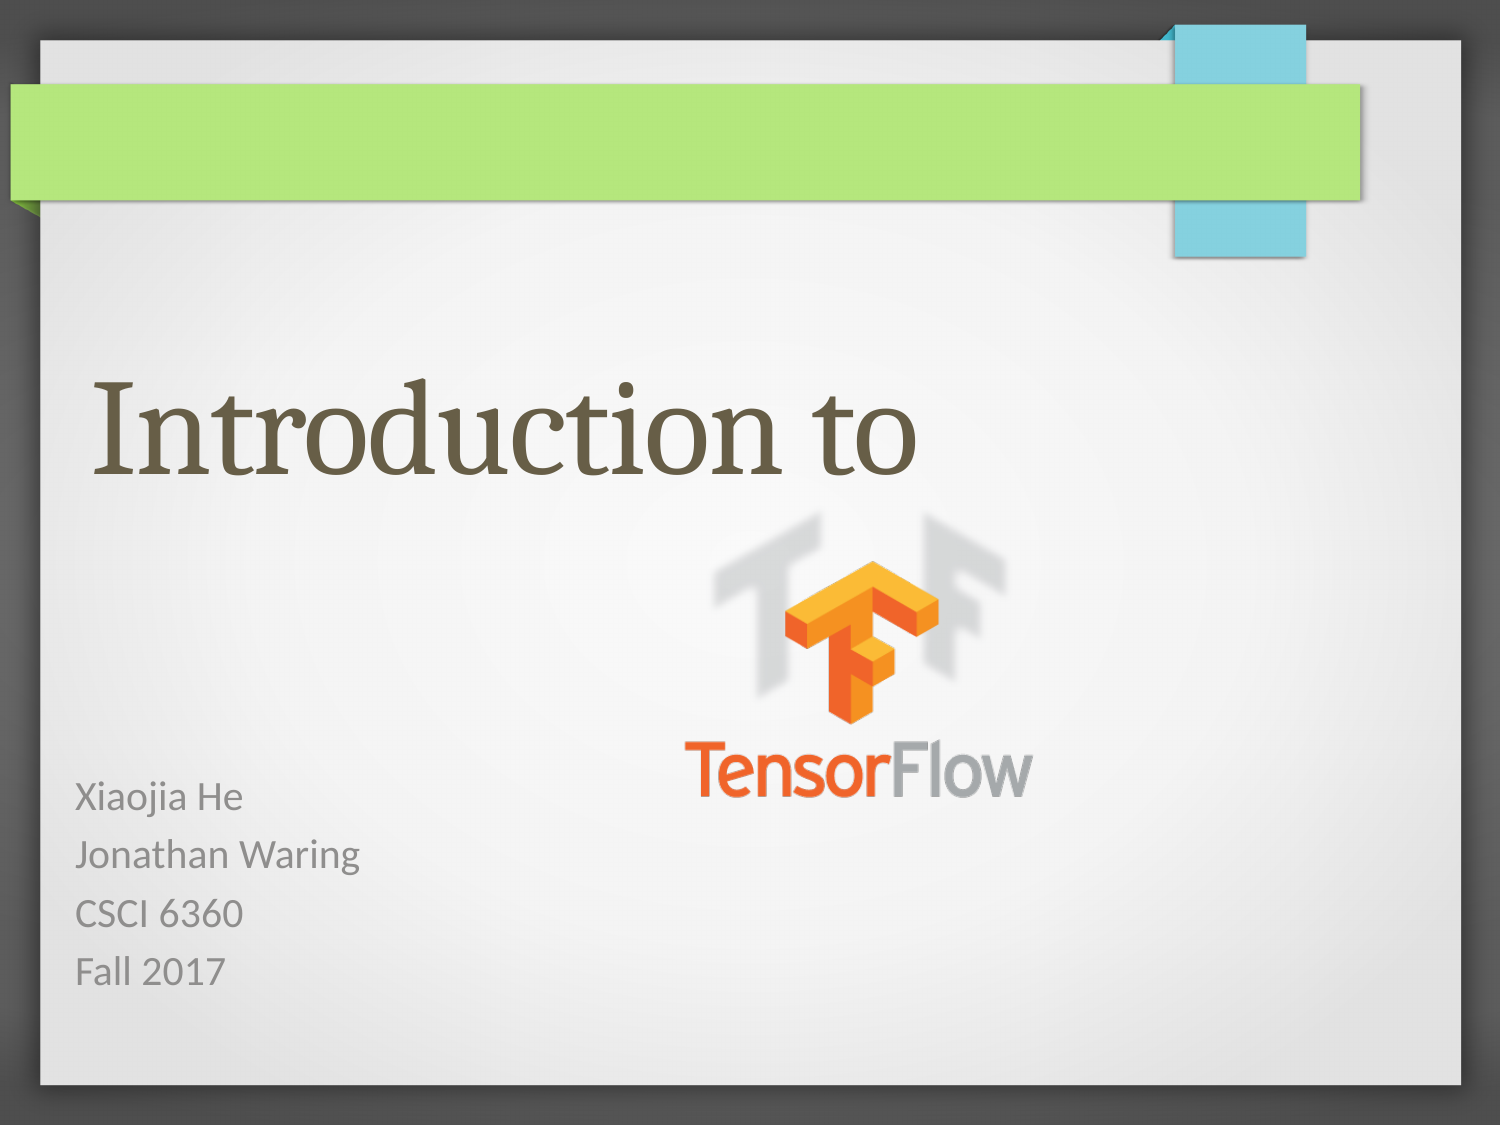

# Introduction to
Xiaojia He
Jonathan Waring
CSCI 6360
Fall 2017